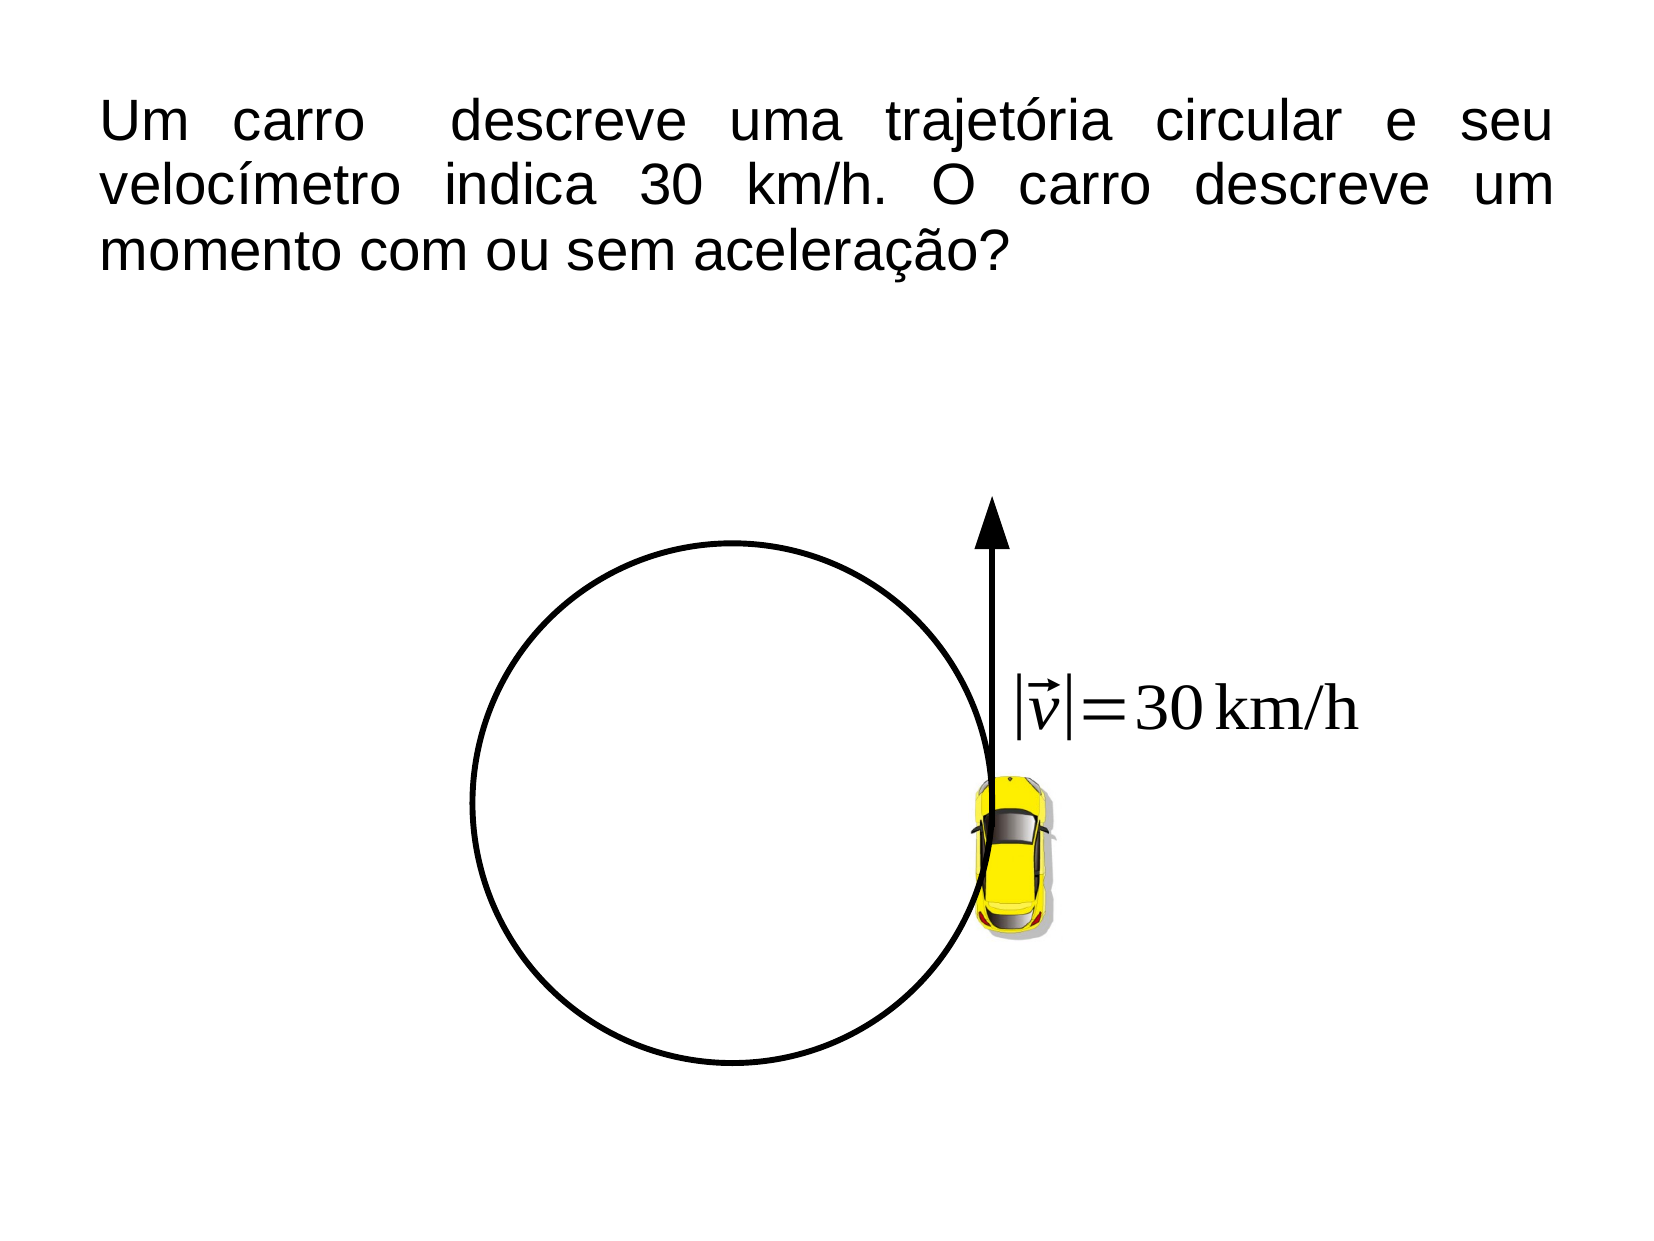

Um carro descreve uma trajetória circular e seu velocímetro indica 30 km/h. O carro descreve um momento com ou sem aceleração?